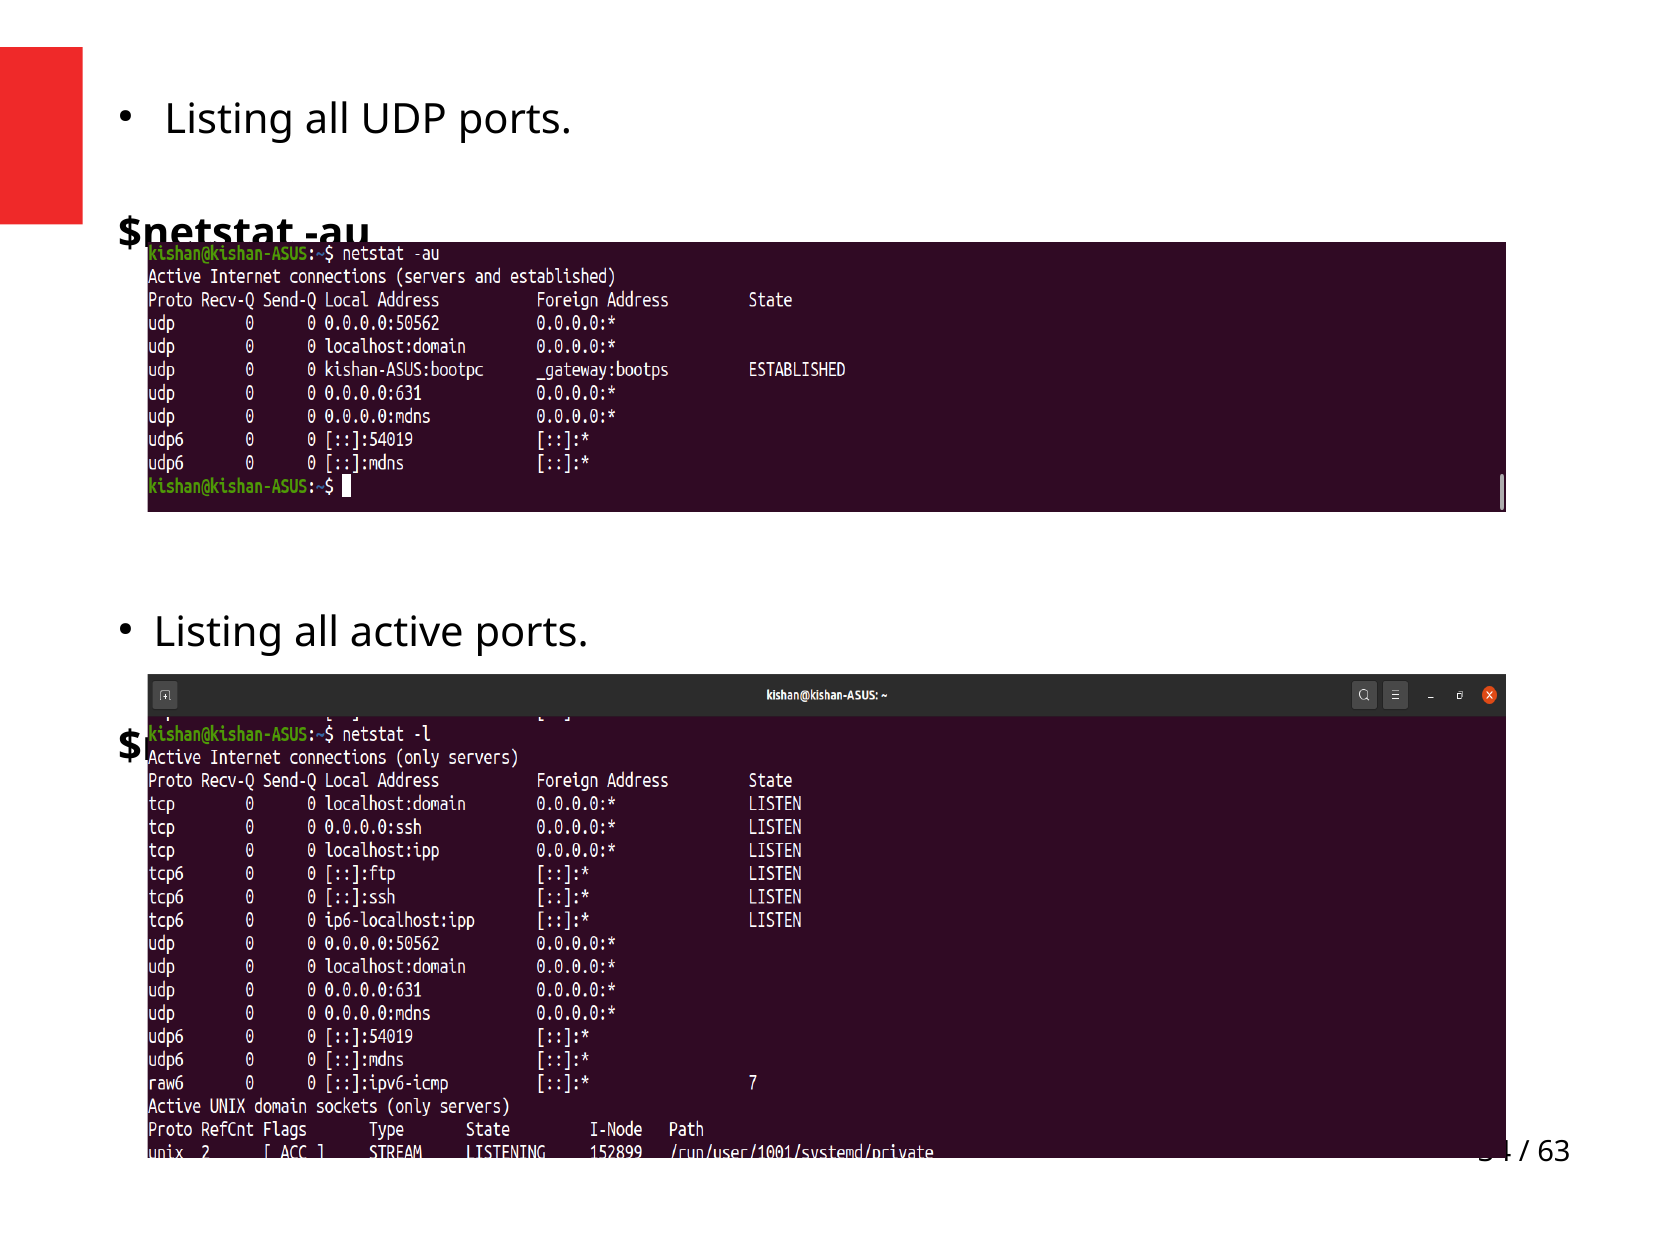

# Listing all UDP ports.
$netstat -au
Listing all active ports.
$netstat -l
34